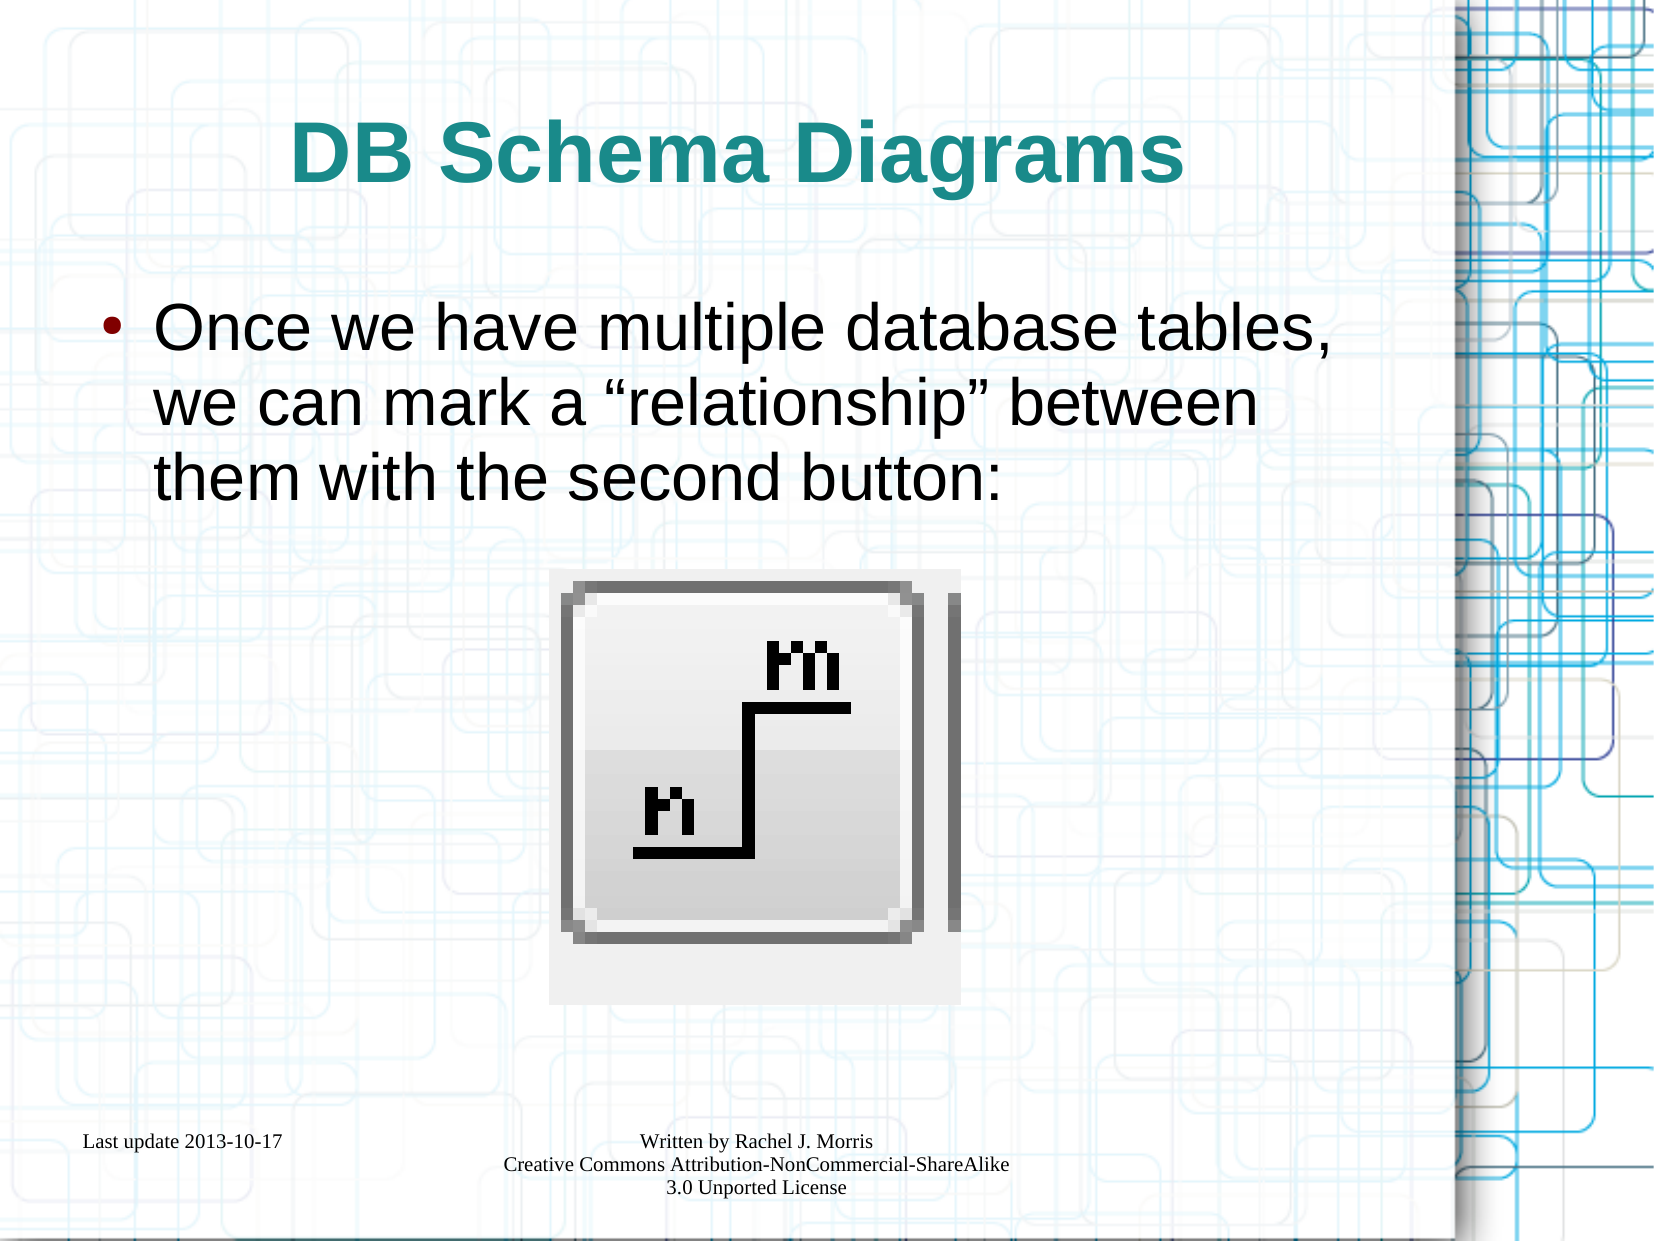

# DB Schema Diagrams
Once we have multiple database tables, we can mark a “relationship” between them with the second button: